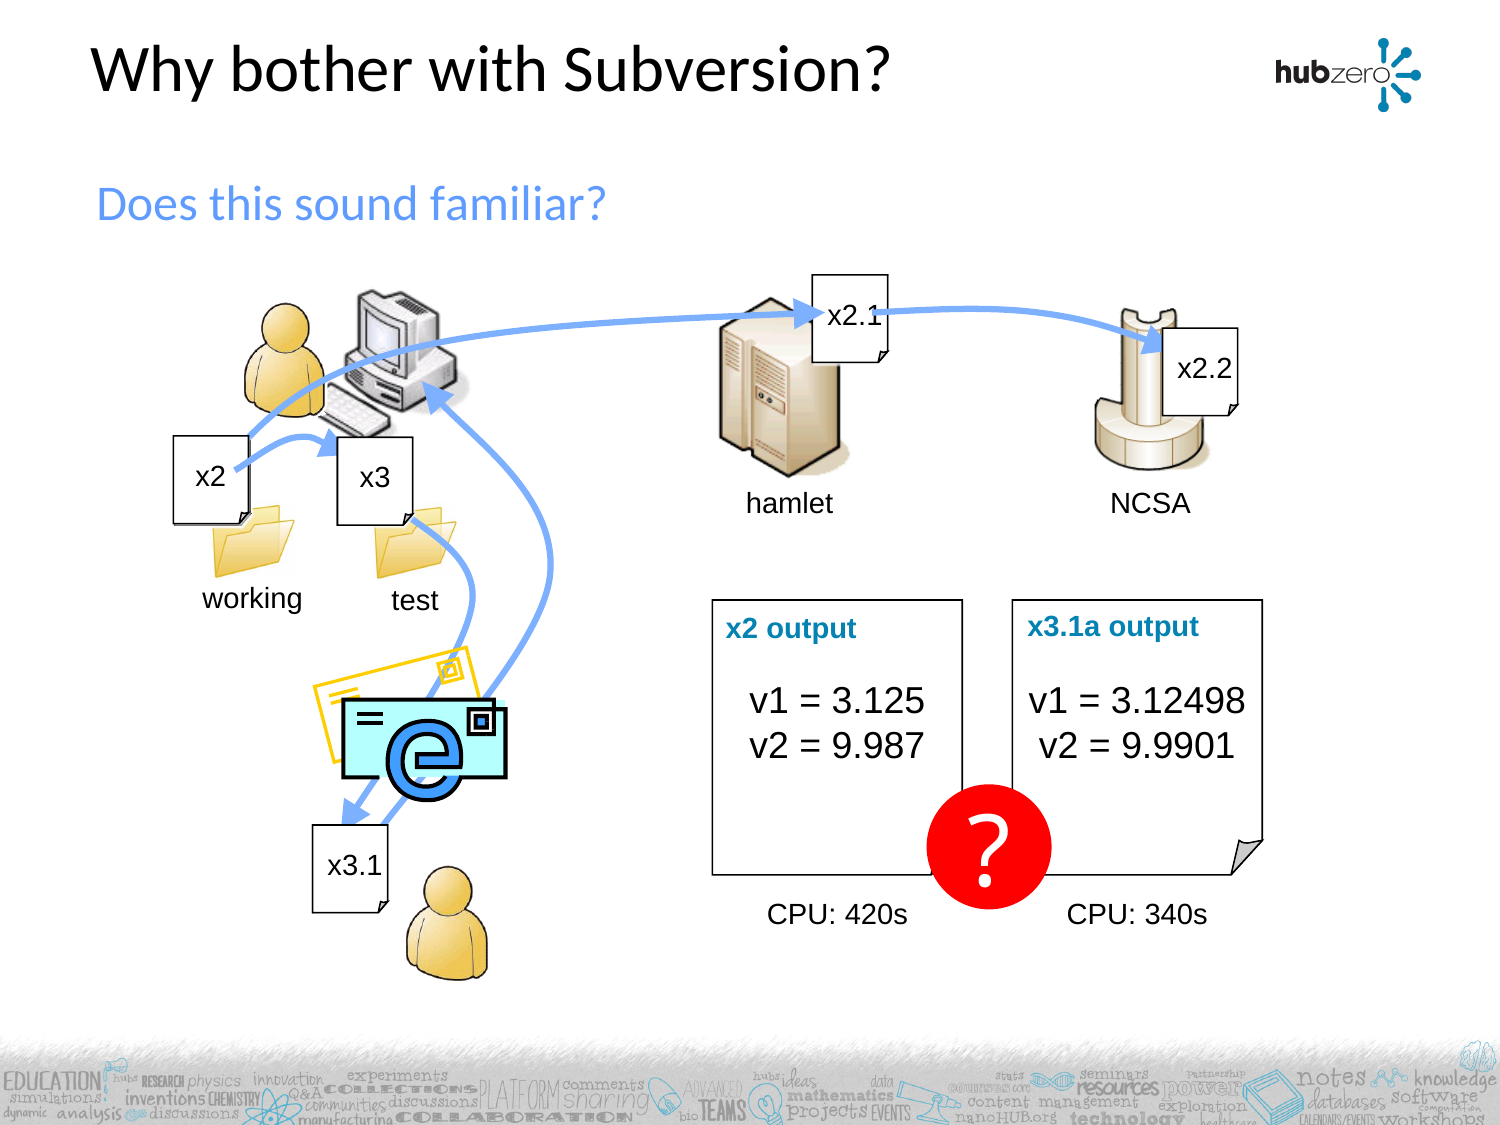

Why bother with Subversion?
Does this sound familiar?
x2.1
x2.1
hamlet
NCSA
x2.2
x2
x1
x2
x2
x3
x3
working
test
v1 = 3.125
v2 = 9.987
x2 output
v1 = 3.12498
v2 = 9.9901
x3.1a output
?
x3.1
x3.1
CPU: 420s
CPU: 340s